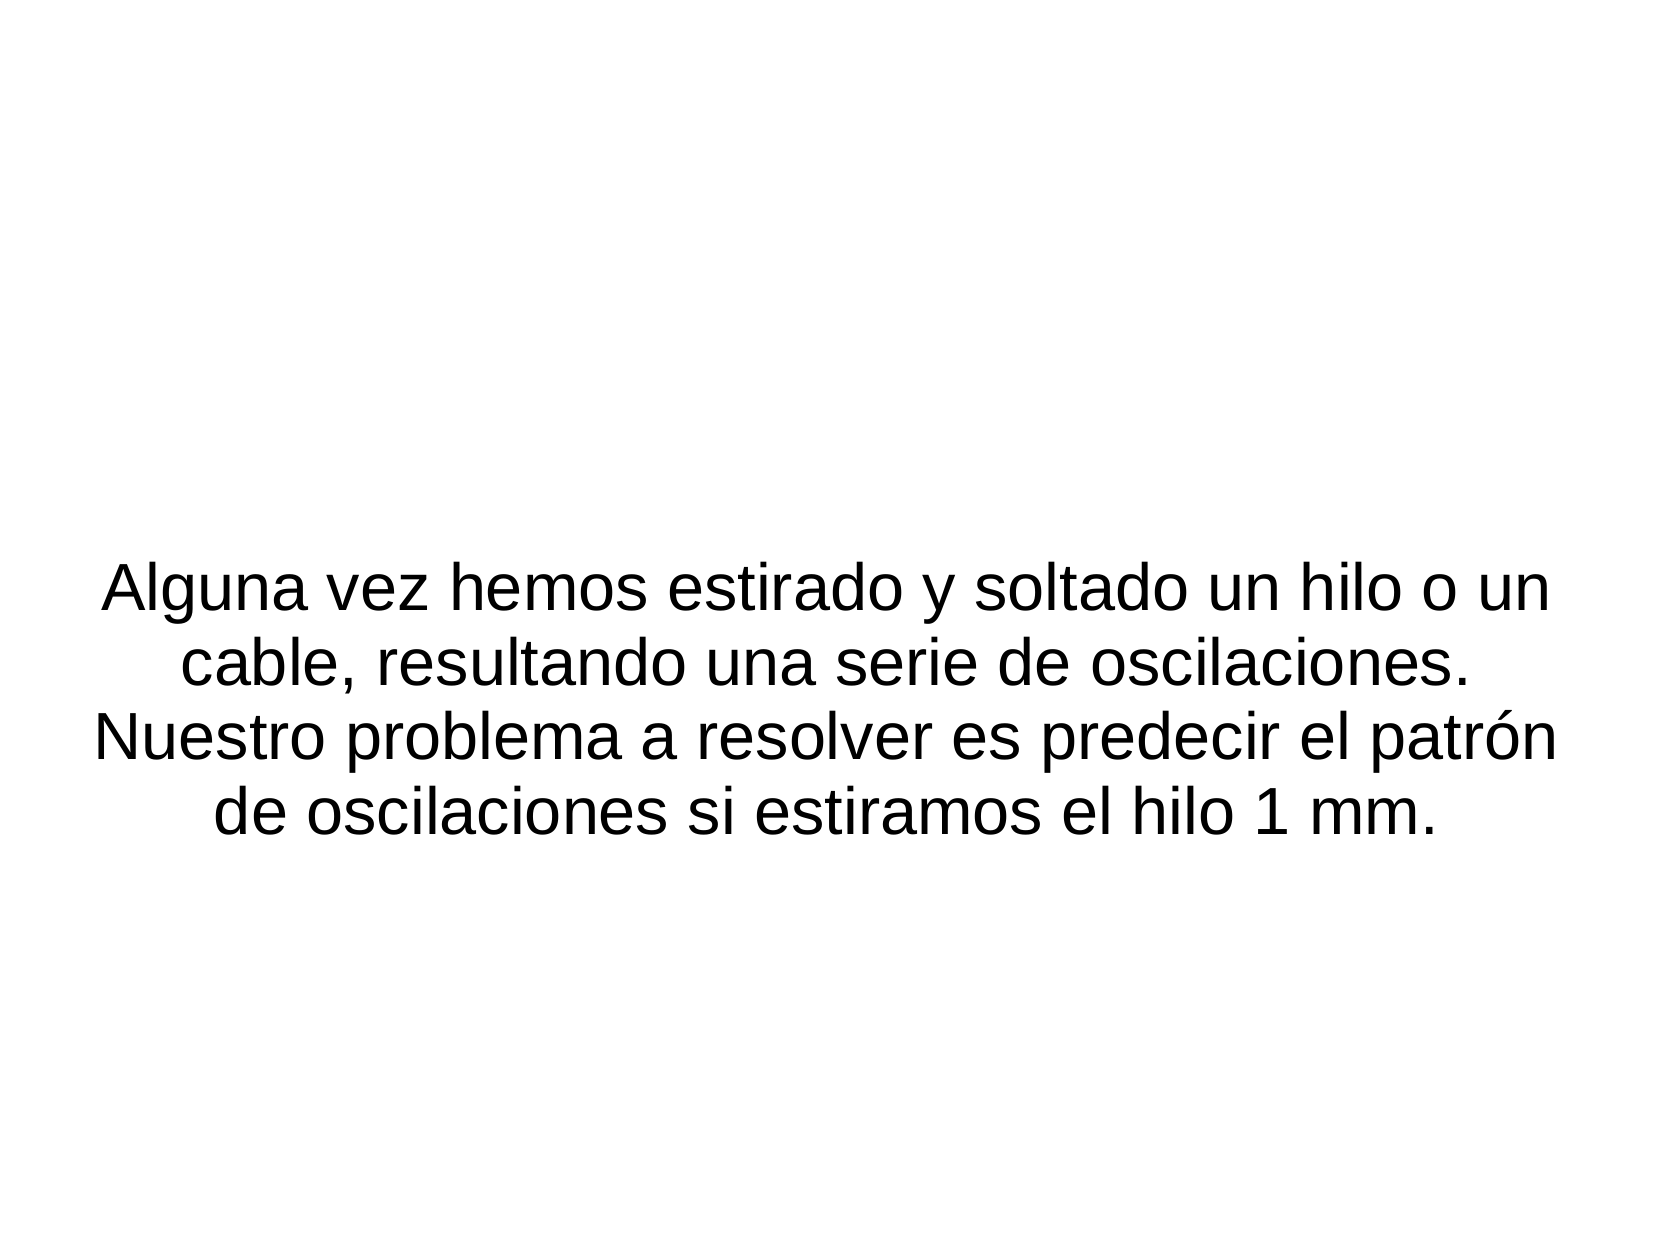

#
Alguna vez hemos estirado y soltado un hilo o un cable, resultando una serie de oscilaciones. Nuestro problema a resolver es predecir el patrón de oscilaciones si estiramos el hilo 1 mm.